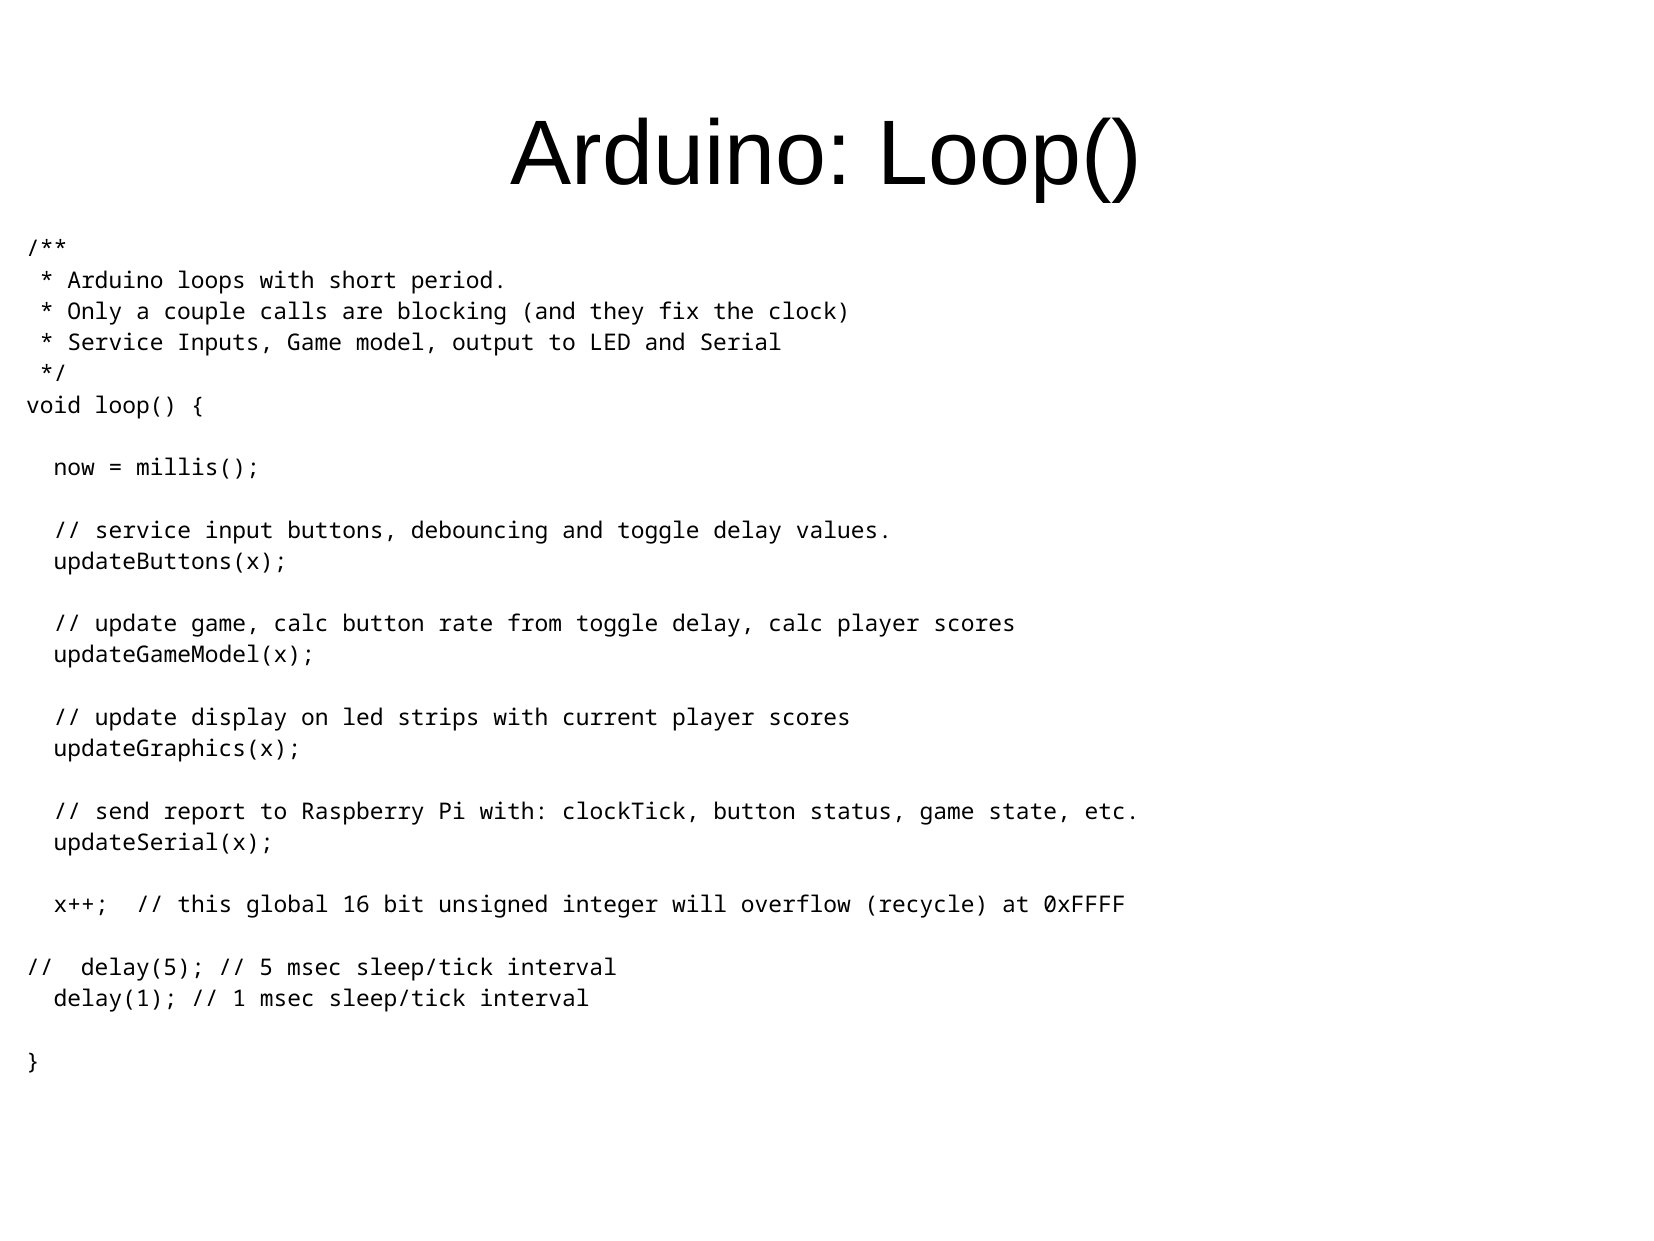

# Arduino: Loop()
/**
 * Arduino loops with short period.
 * Only a couple calls are blocking (and they fix the clock)
 * Service Inputs, Game model, output to LED and Serial
 */
void loop() {
 now = millis();
 // service input buttons, debouncing and toggle delay values.
 updateButtons(x);
 // update game, calc button rate from toggle delay, calc player scores
 updateGameModel(x);
 // update display on led strips with current player scores
 updateGraphics(x);
 // send report to Raspberry Pi with: clockTick, button status, game state, etc.
 updateSerial(x);
 x++; // this global 16 bit unsigned integer will overflow (recycle) at 0xFFFF
// delay(5); // 5 msec sleep/tick interval
 delay(1); // 1 msec sleep/tick interval
}